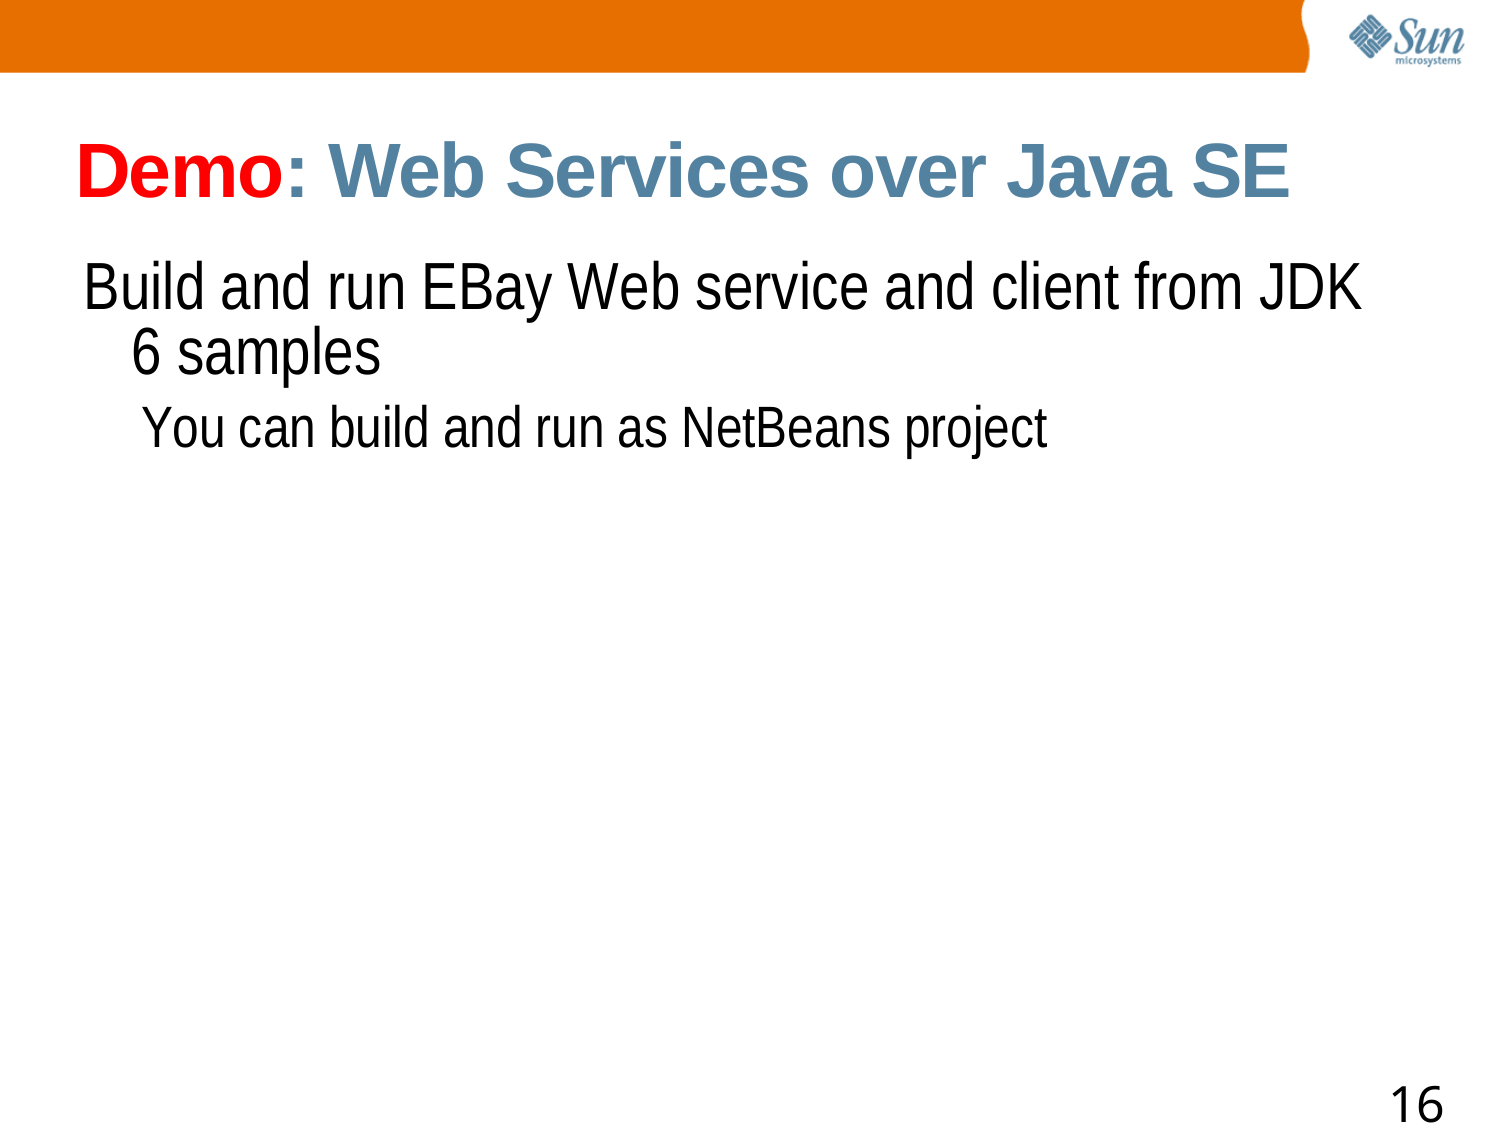

# Demo: Web Services over Java SE
Build and run EBay Web service and client from JDK 6 samples
You can build and run as NetBeans project